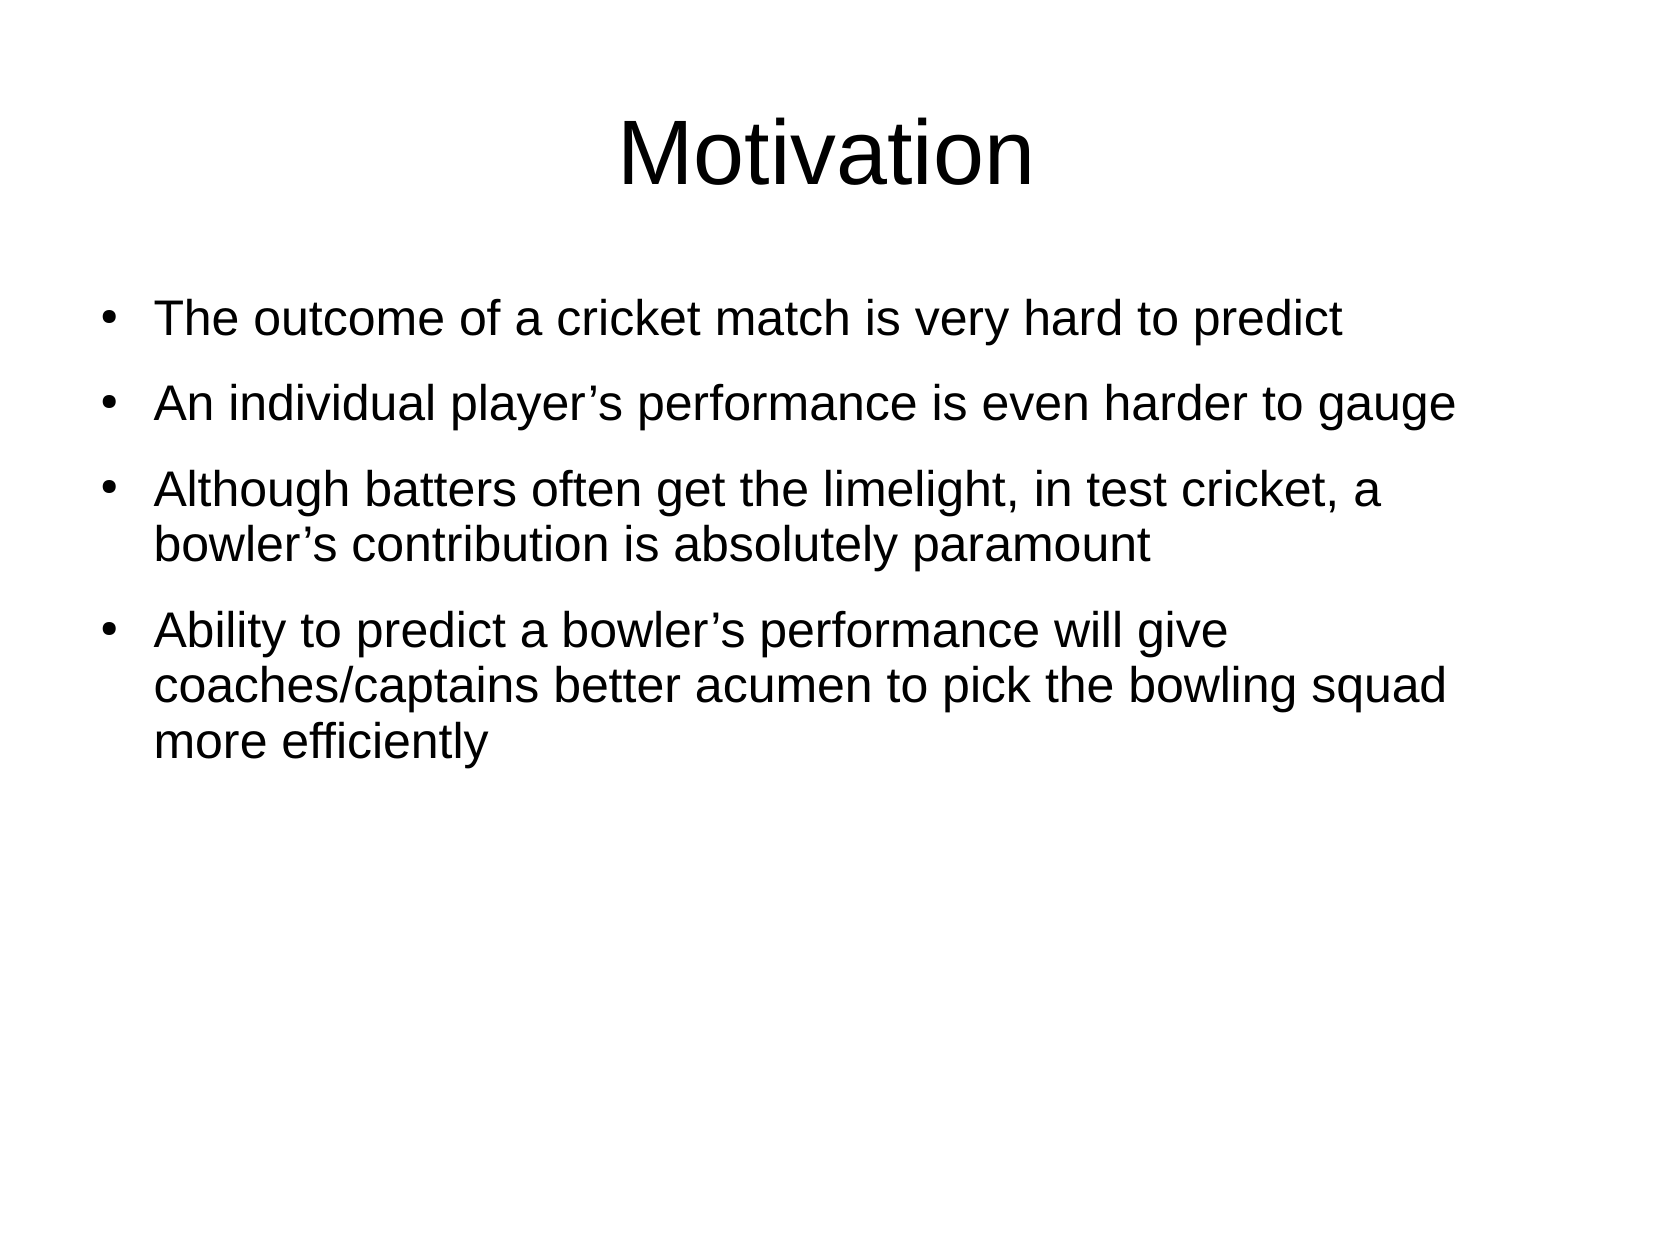

# Motivation
The outcome of a cricket match is very hard to predict
An individual player’s performance is even harder to gauge
Although batters often get the limelight, in test cricket, a bowler’s contribution is absolutely paramount
Ability to predict a bowler’s performance will give coaches/captains better acumen to pick the bowling squad more efficiently